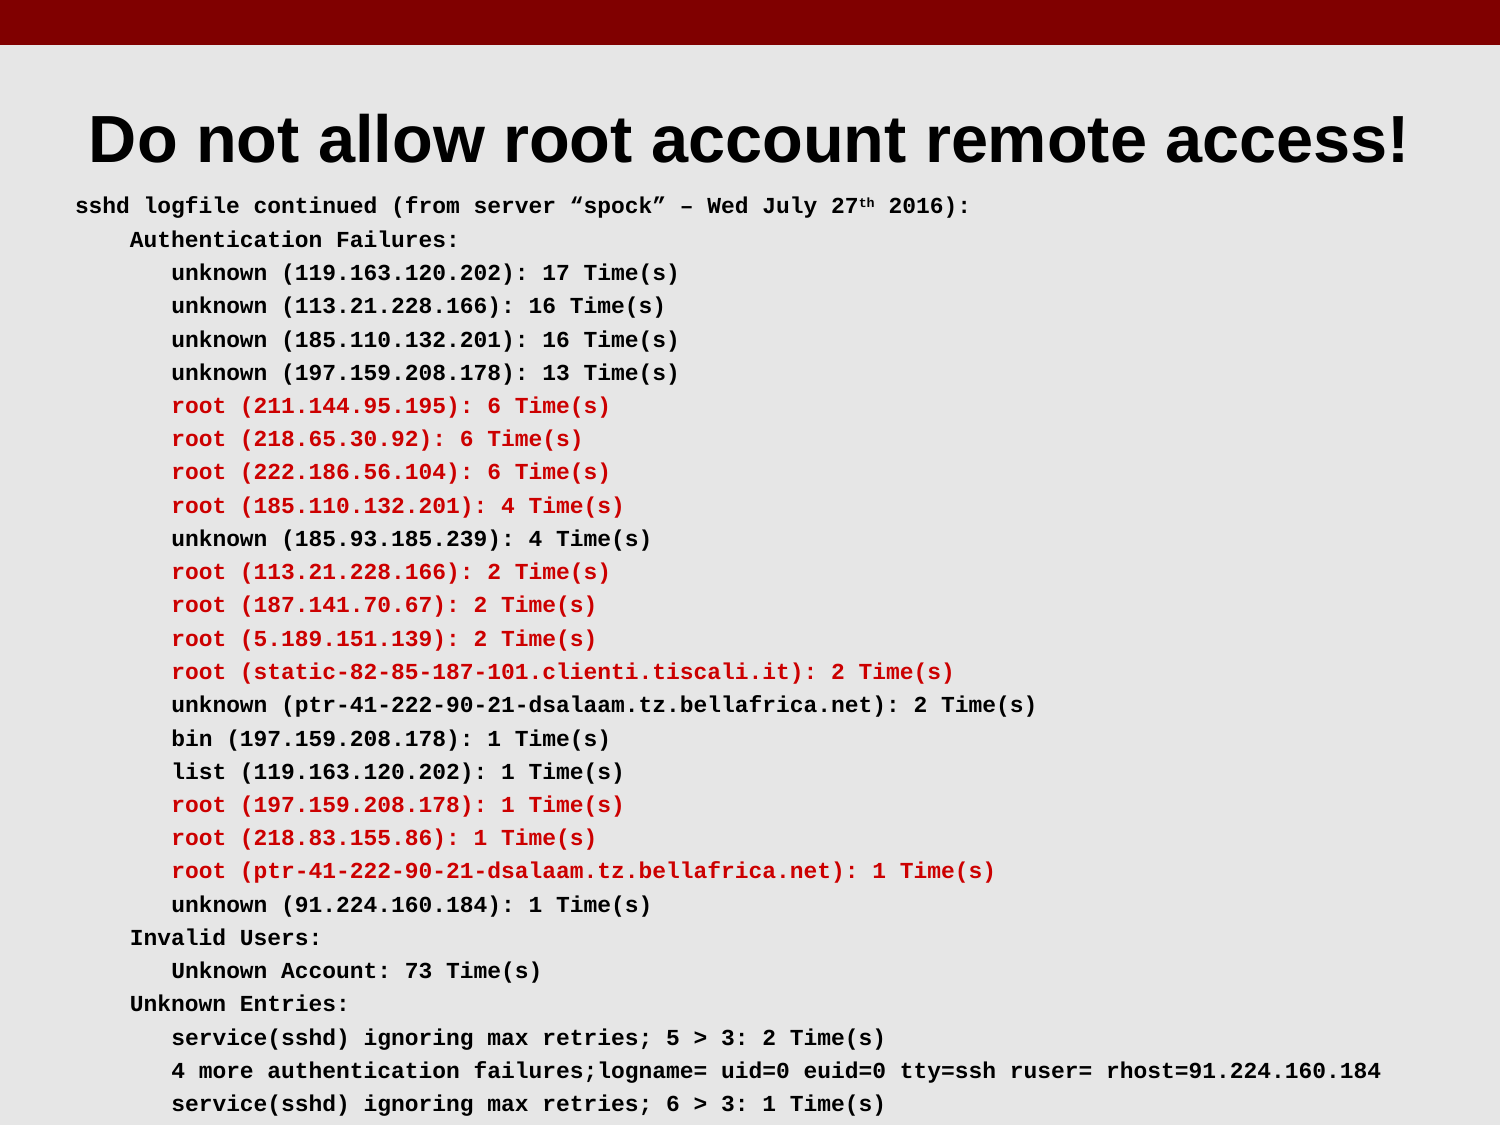

# Do not allow root account remote access!
sshd logfile continued (from server “spock” – Wed July 27th 2016):
 Authentication Failures:
 unknown (119.163.120.202): 17 Time(s)
 unknown (113.21.228.166): 16 Time(s)
 unknown (185.110.132.201): 16 Time(s)
 unknown (197.159.208.178): 13 Time(s)
 root (211.144.95.195): 6 Time(s)
 root (218.65.30.92): 6 Time(s)
 root (222.186.56.104): 6 Time(s)
 root (185.110.132.201): 4 Time(s)
 unknown (185.93.185.239): 4 Time(s)
 root (113.21.228.166): 2 Time(s)
 root (187.141.70.67): 2 Time(s)
 root (5.189.151.139): 2 Time(s)
 root (static-82-85-187-101.clienti.tiscali.it): 2 Time(s)
 unknown (ptr-41-222-90-21-dsalaam.tz.bellafrica.net): 2 Time(s)
 bin (197.159.208.178): 1 Time(s)
 list (119.163.120.202): 1 Time(s)
 root (197.159.208.178): 1 Time(s)
 root (218.83.155.86): 1 Time(s)
 root (ptr-41-222-90-21-dsalaam.tz.bellafrica.net): 1 Time(s)
 unknown (91.224.160.184): 1 Time(s)
 Invalid Users:
 Unknown Account: 73 Time(s)
 Unknown Entries:
 service(sshd) ignoring max retries; 5 > 3: 2 Time(s)
 4 more authentication failures;logname= uid=0 euid=0 tty=ssh ruser= rhost=91.224.160.184
 service(sshd) ignoring max retries; 6 > 3: 1 Time(s)